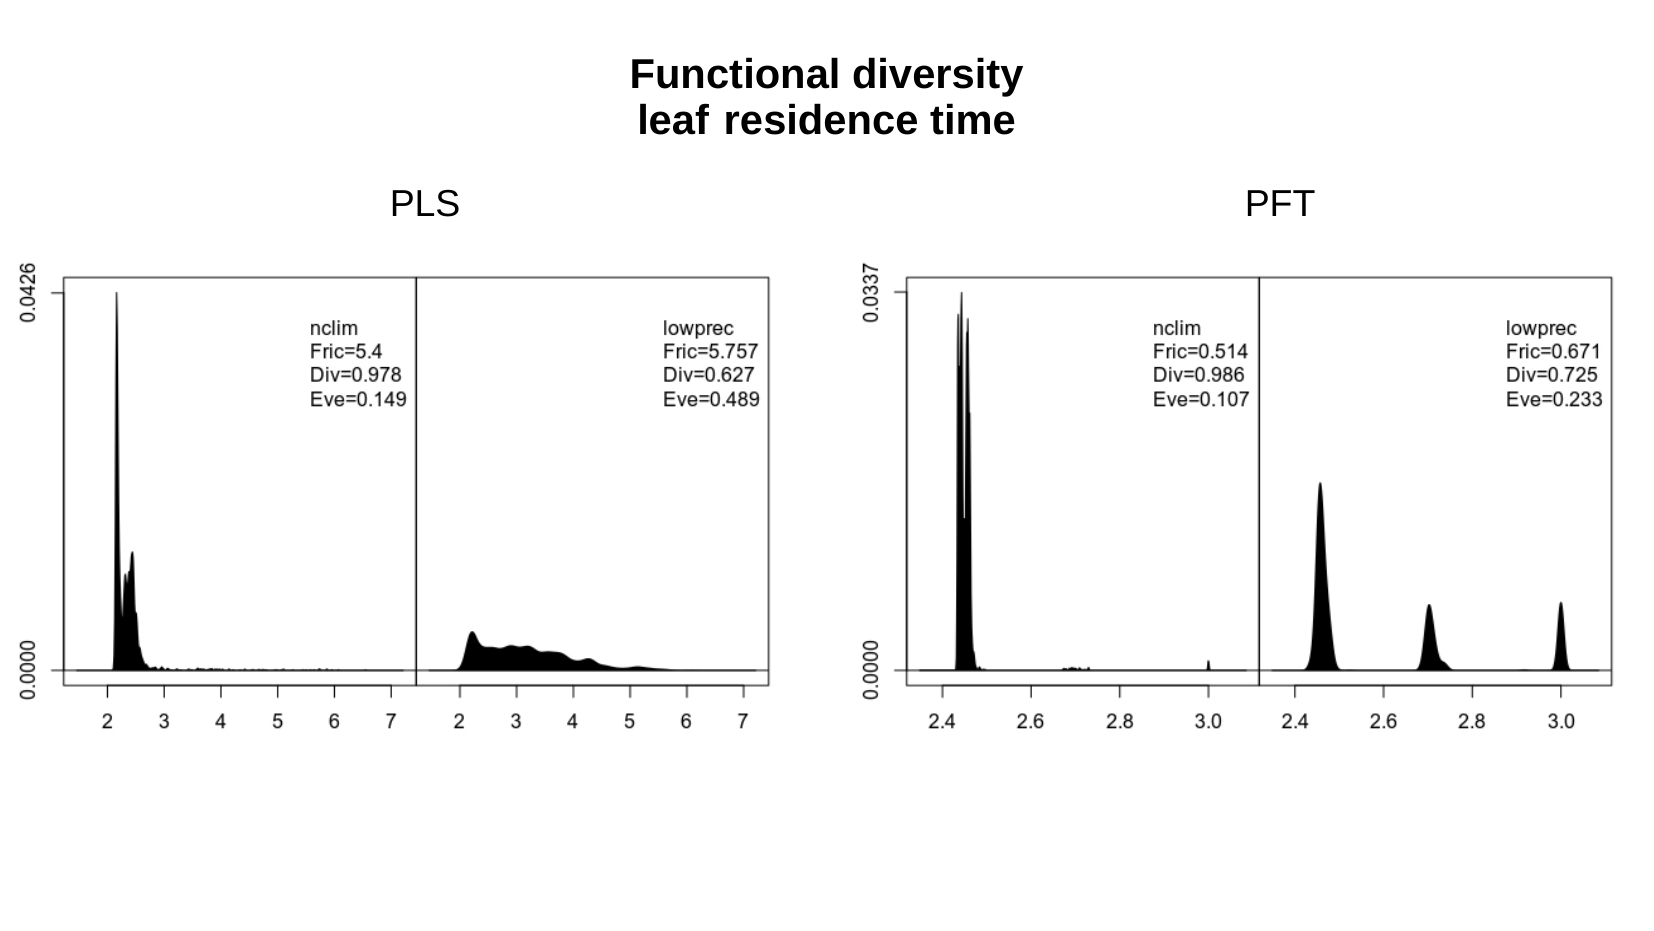

# Functional diversity leaf	 residence time
PLS
PFT